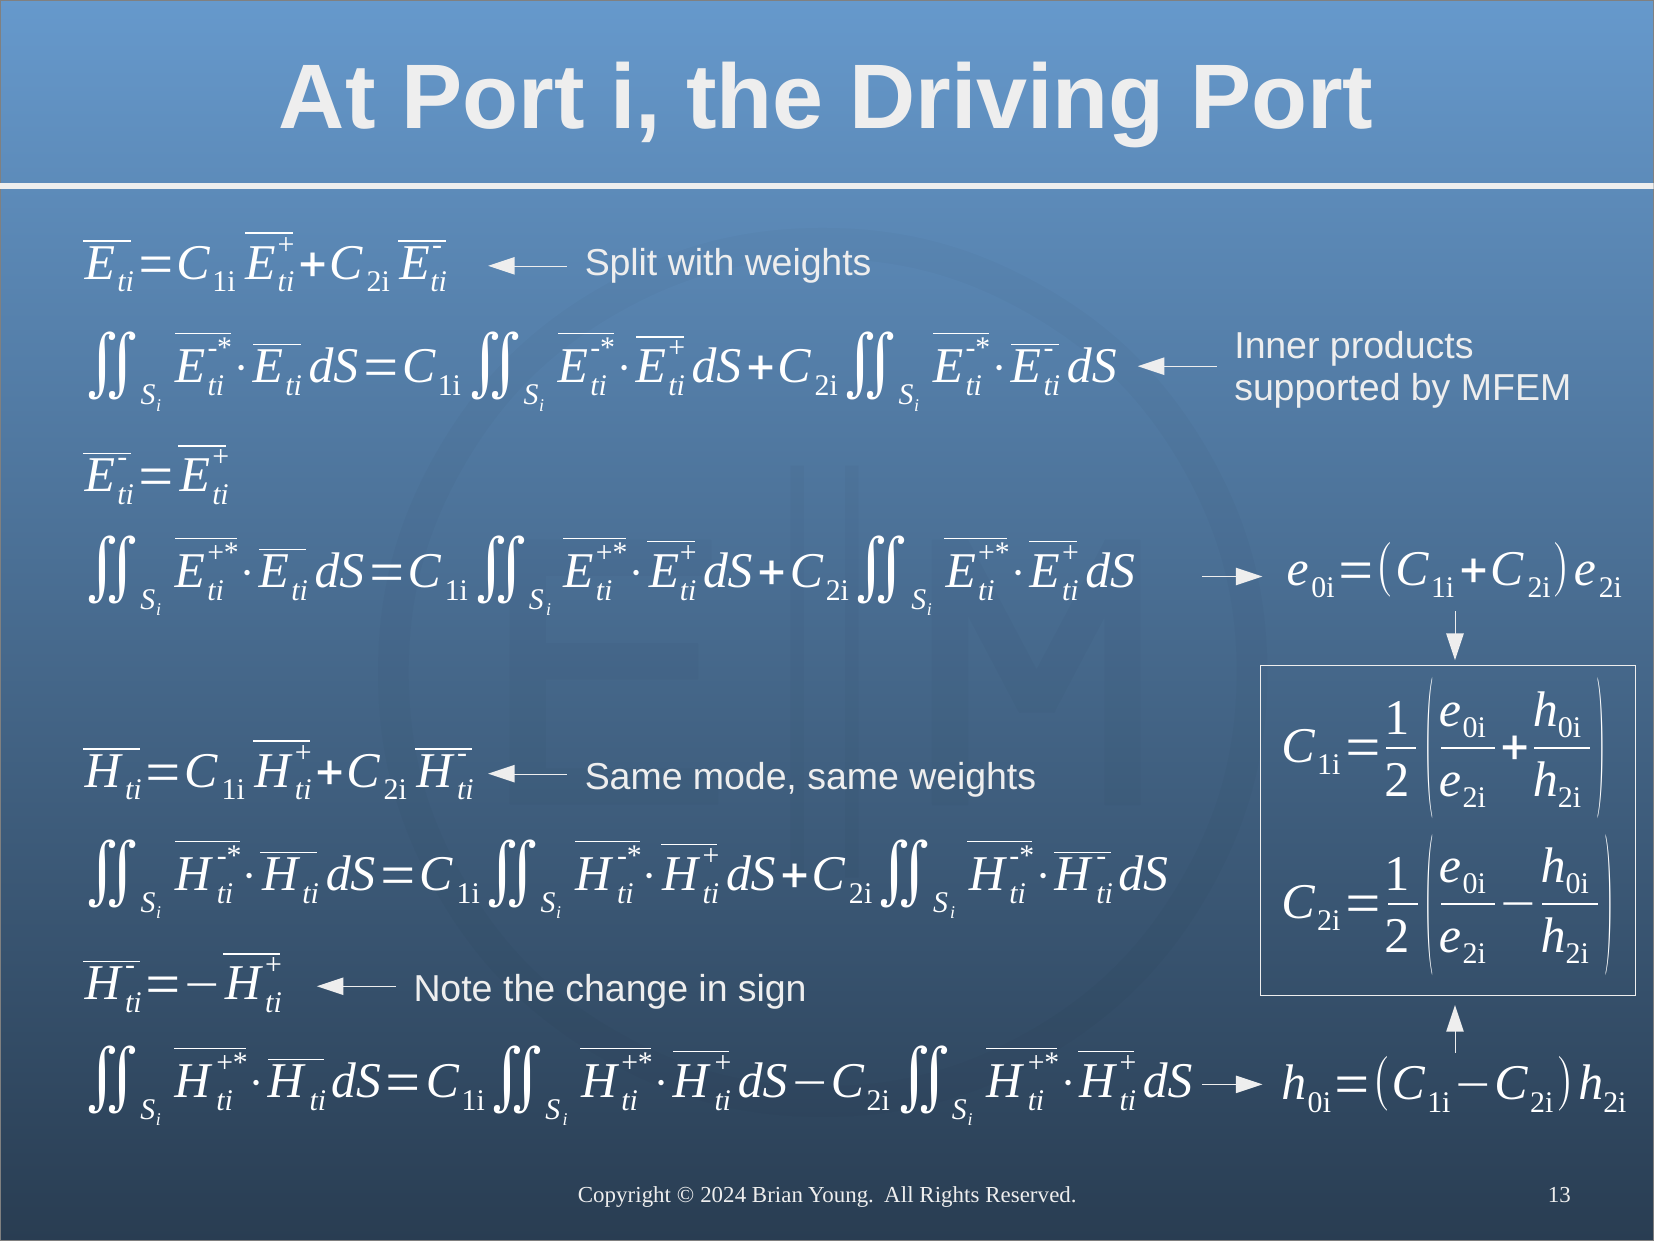

# At Port i, the Driving Port
Split with weights
Inner products
supported by MFEM
Same mode, same weights
Note the change in sign
13